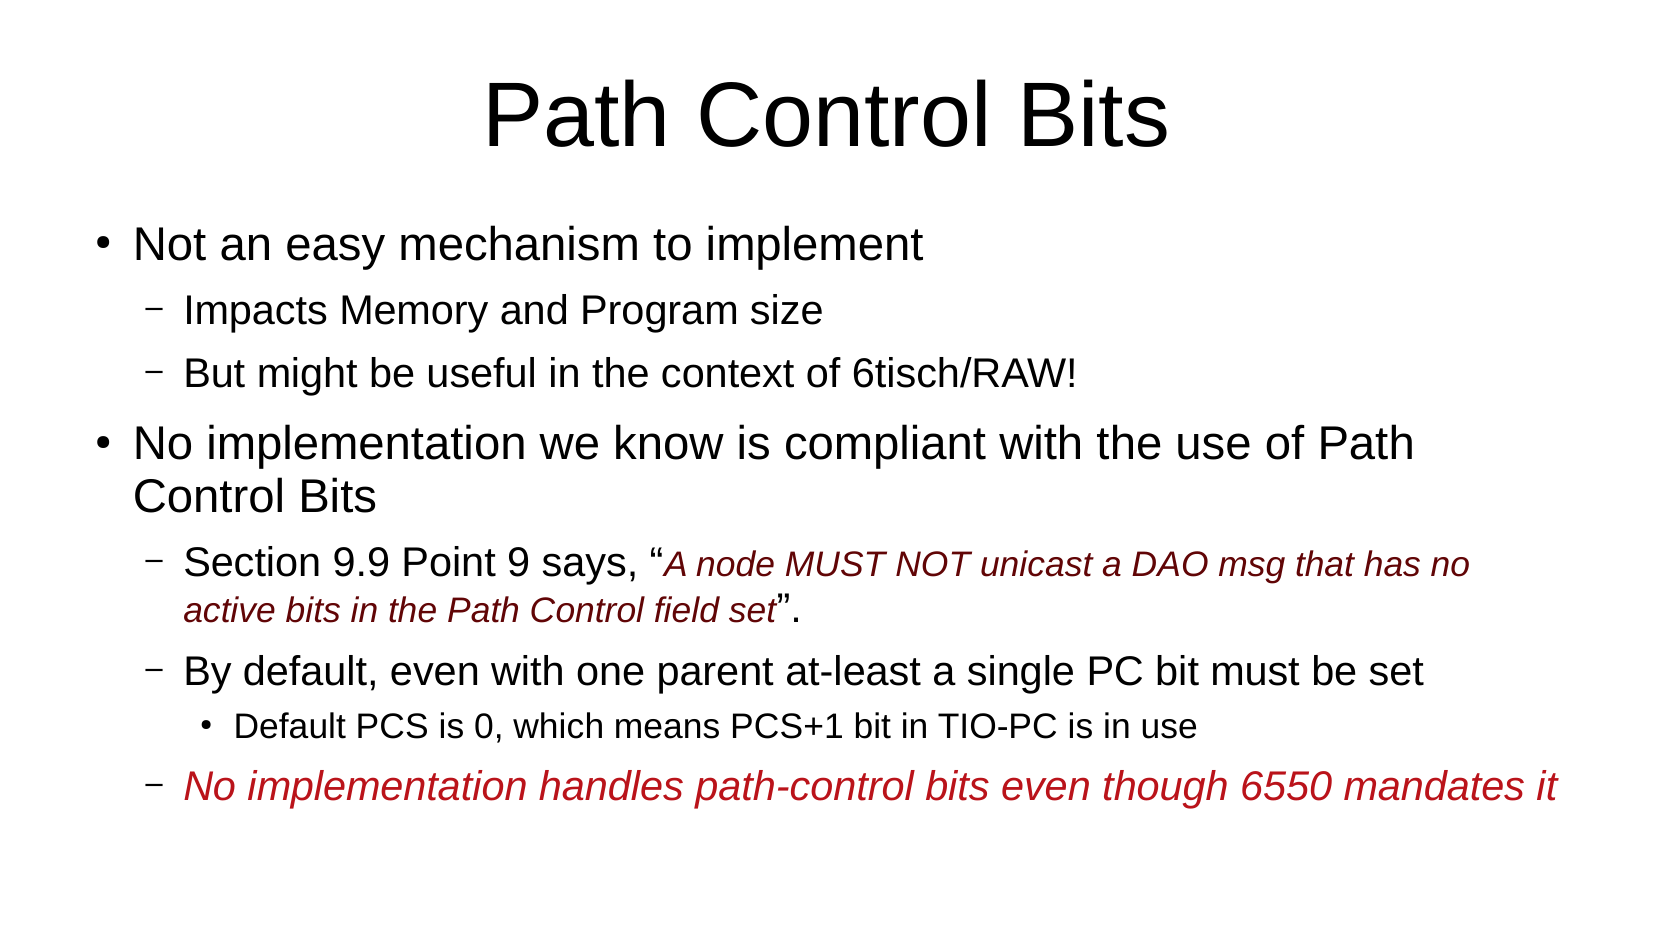

# Path Control Bits
Not an easy mechanism to implement
Impacts Memory and Program size
But might be useful in the context of 6tisch/RAW!
No implementation we know is compliant with the use of Path Control Bits
Section 9.9 Point 9 says, “A node MUST NOT unicast a DAO msg that has no active bits in the Path Control field set”.
By default, even with one parent at-least a single PC bit must be set
Default PCS is 0, which means PCS+1 bit in TIO-PC is in use
No implementation handles path-control bits even though 6550 mandates it